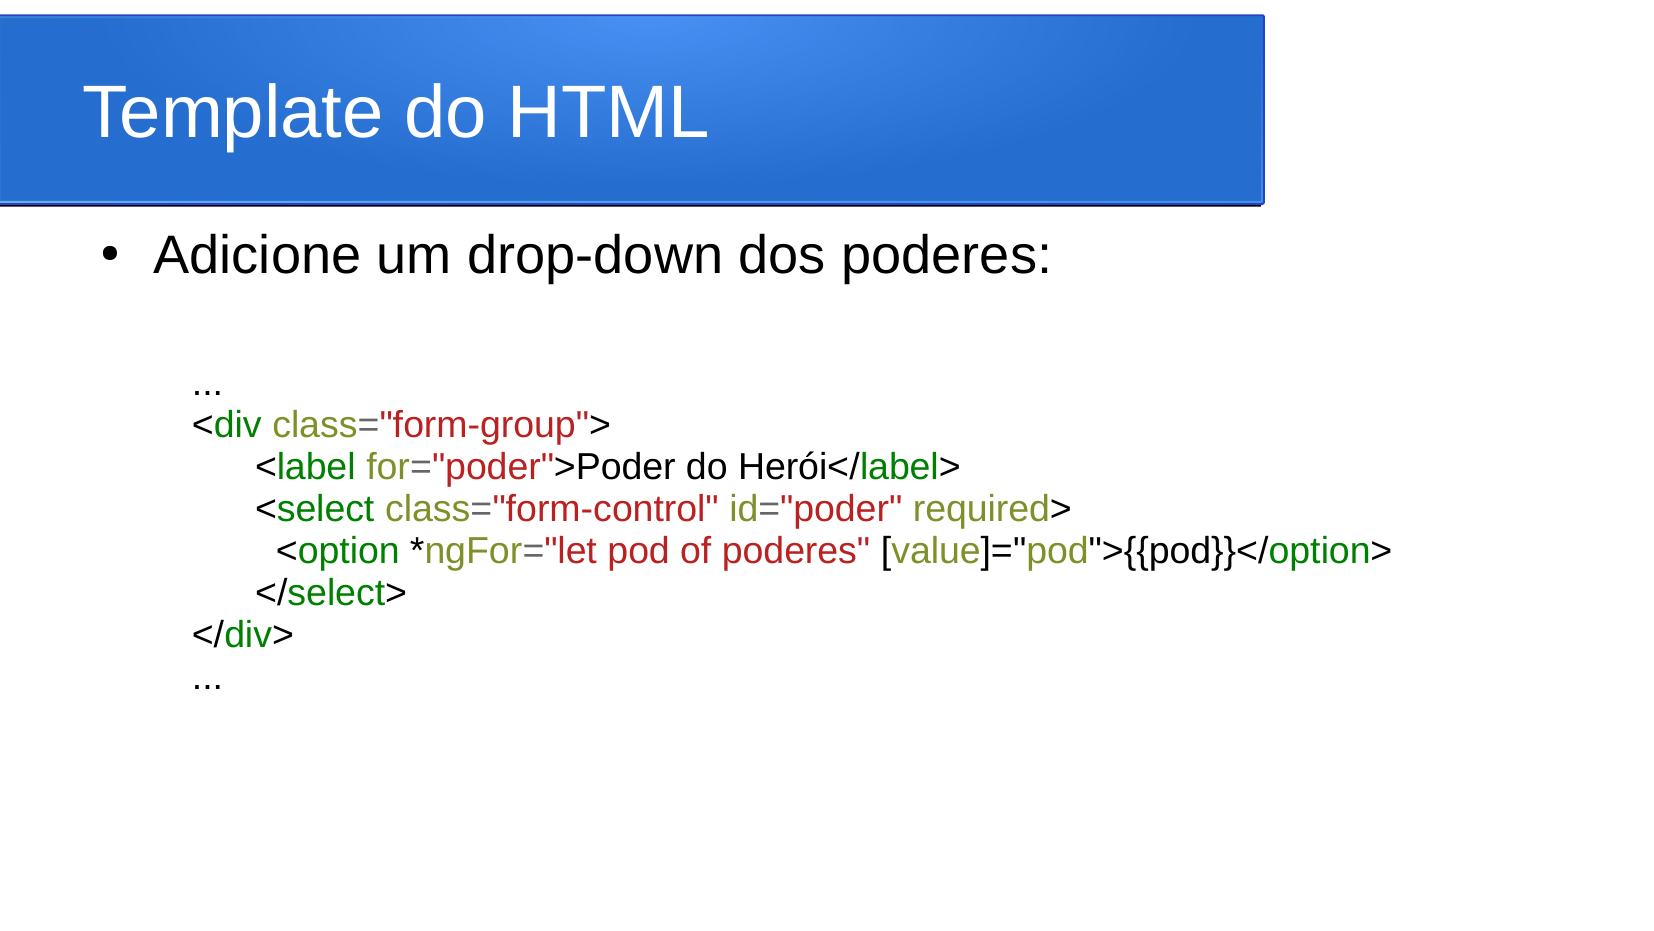

# Template do HTML
Adicione um drop-down dos poderes:
...
<div class="form-group">
 <label for="poder">Poder do Herói</label>
 <select class="form-control" id="poder" required>
 <option *ngFor="let pod of poderes" [value]="pod">{{pod}}</option>
 </select>
</div>
...